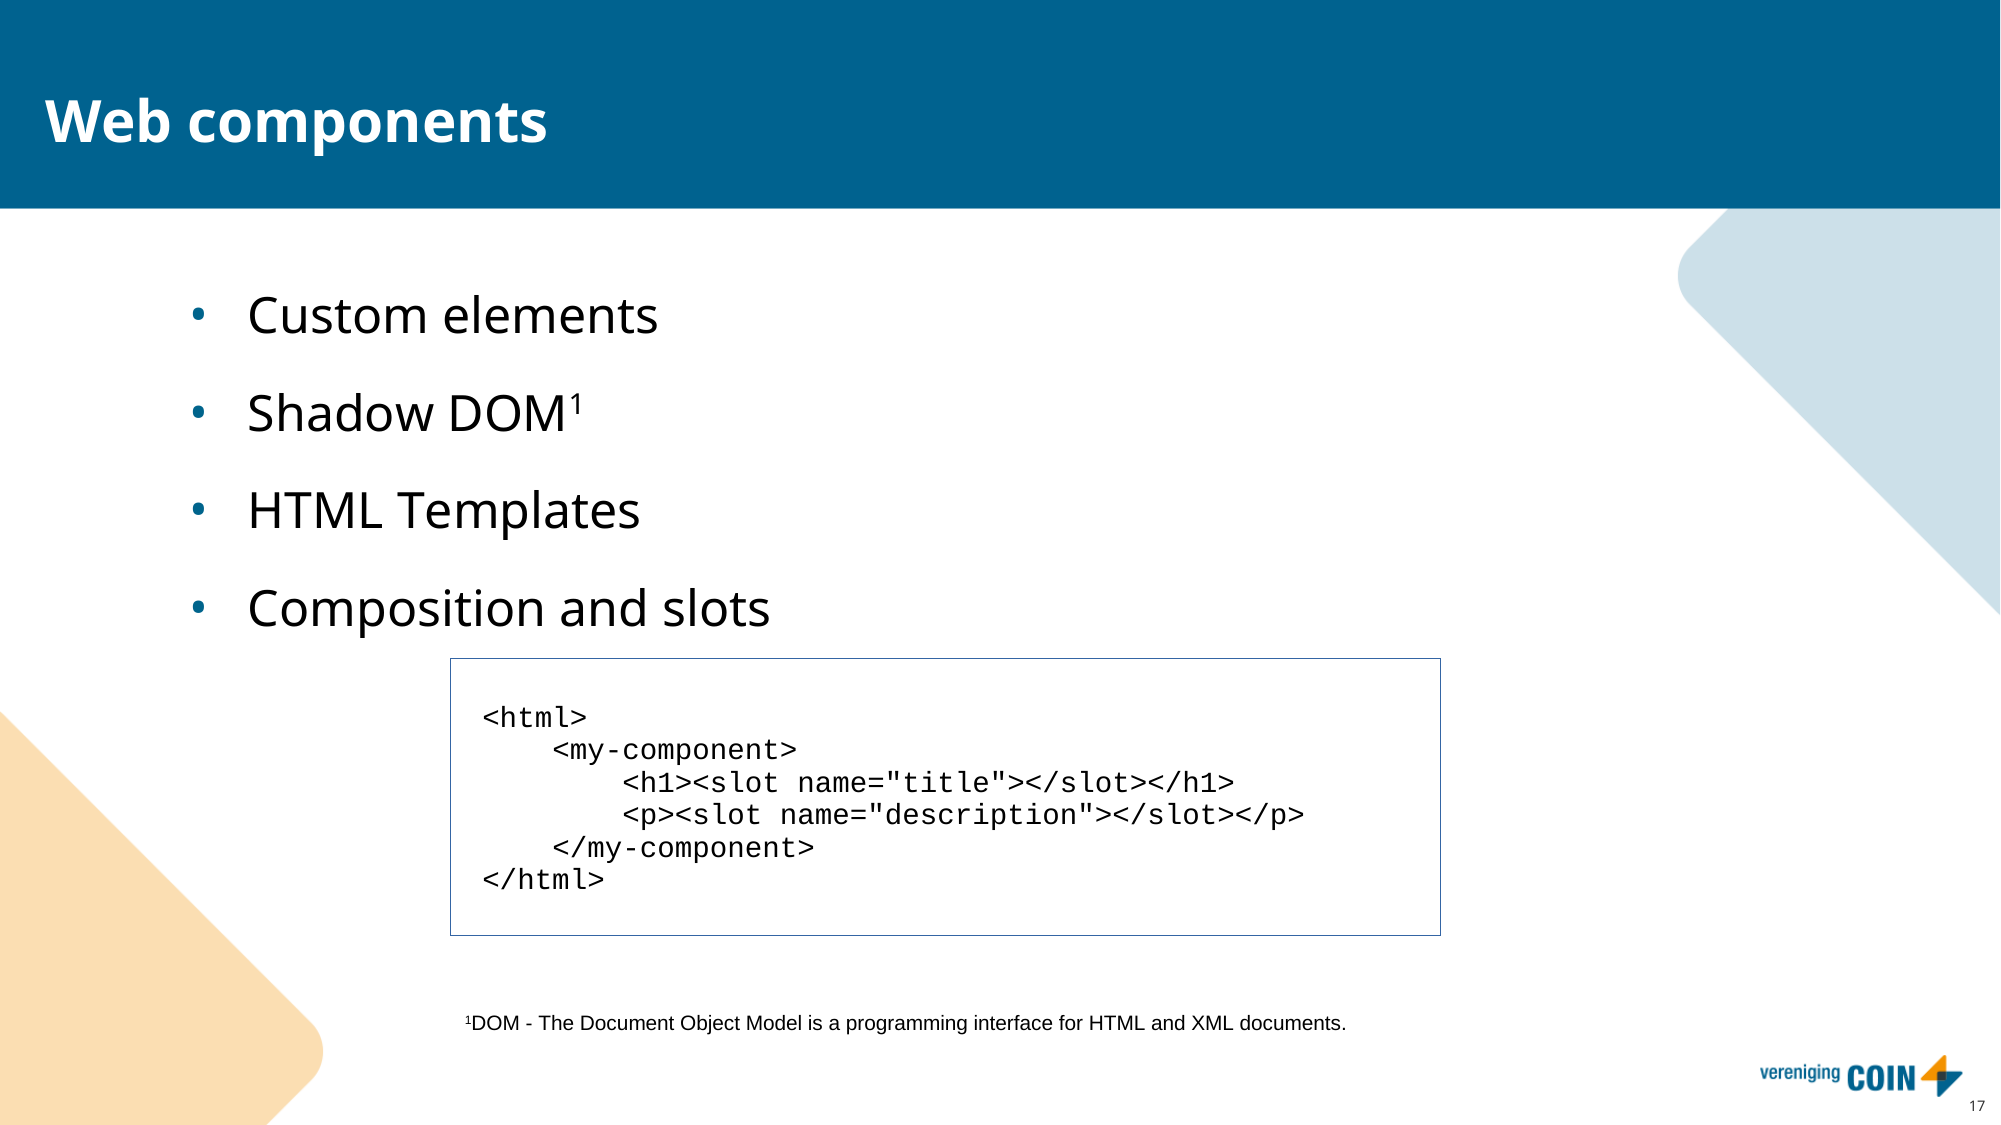

Web components
Custom elements
Shadow DOM1
HTML Templates
Composition and slots
 <html>
 <my-component>
 <h1><slot name="title"></slot></h1>
 <p><slot name="description"></slot></p>
 </my-component>
 </html>
1DOM - The Document Object Model is a programming interface for HTML and XML documents.